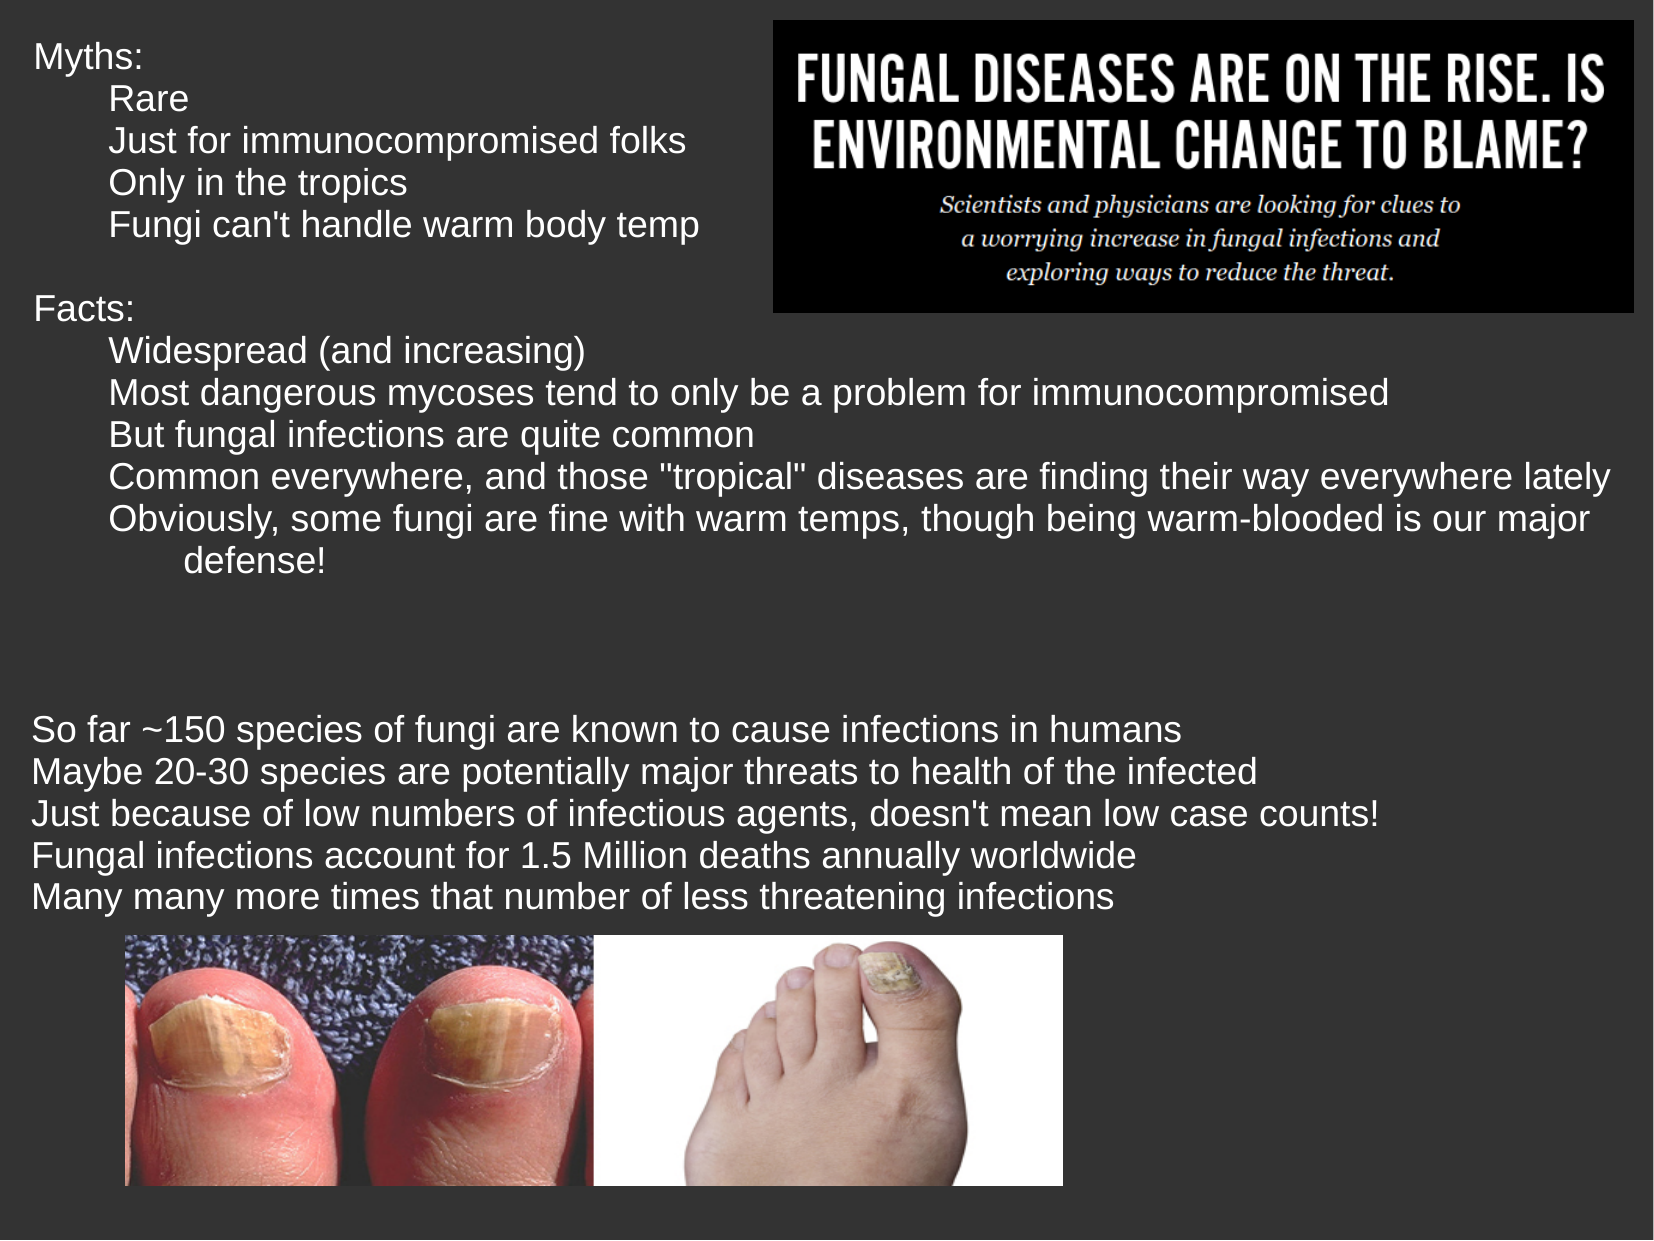

Myths:
	Rare
	Just for immunocompromised folks
	Only in the tropics
	Fungi can't handle warm body temp
Facts:
	Widespread (and increasing)
	Most dangerous mycoses tend to only be a problem for immunocompromised
	But fungal infections are quite common
	Common everywhere, and those "tropical" diseases are finding their way everywhere lately
	Obviously, some fungi are fine with warm temps, though being warm-blooded is our major 			defense!
So far ~150 species of fungi are known to cause infections in humans
Maybe 20-30 species are potentially major threats to health of the infected
Just because of low numbers of infectious agents, doesn't mean low case counts!
Fungal infections account for 1.5 Million deaths annually worldwide
Many many more times that number of less threatening infections